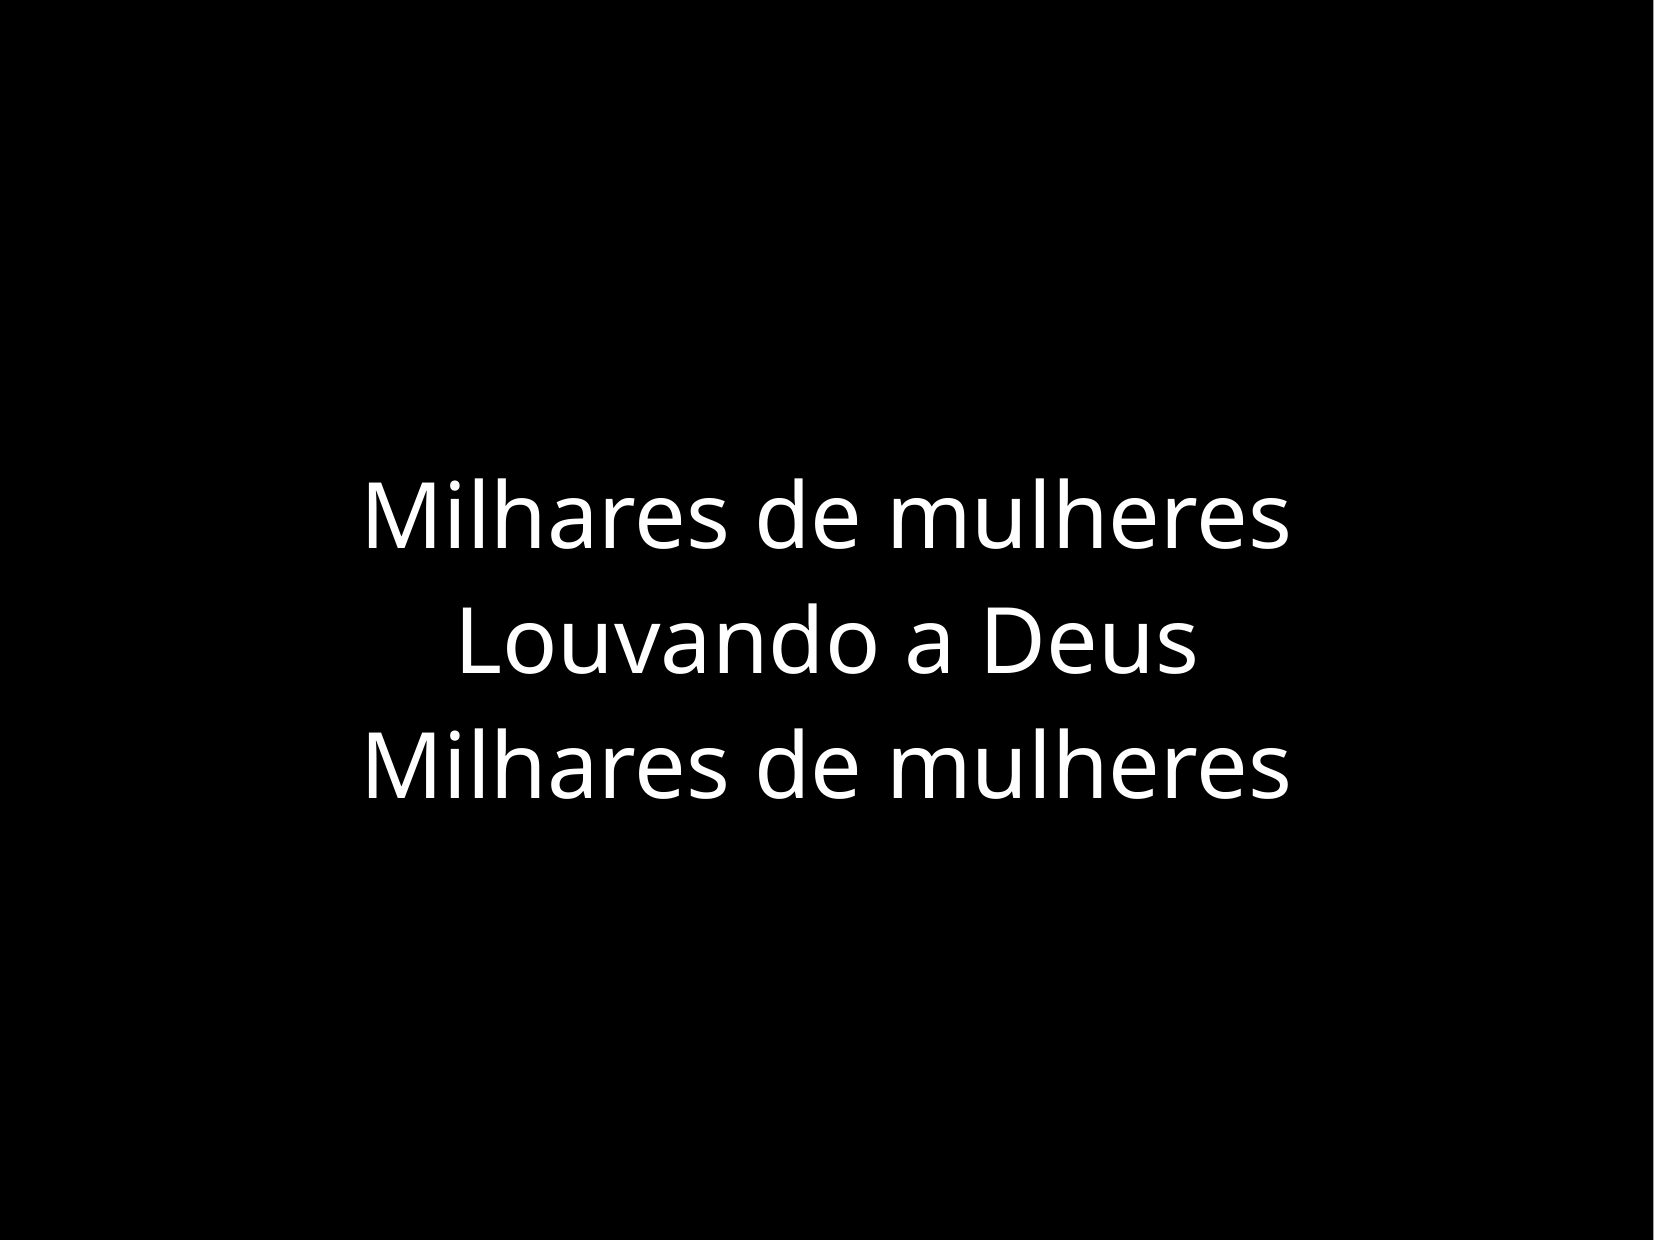

# Milhares de mulheres Louvando a Deus Milhares de mulheres